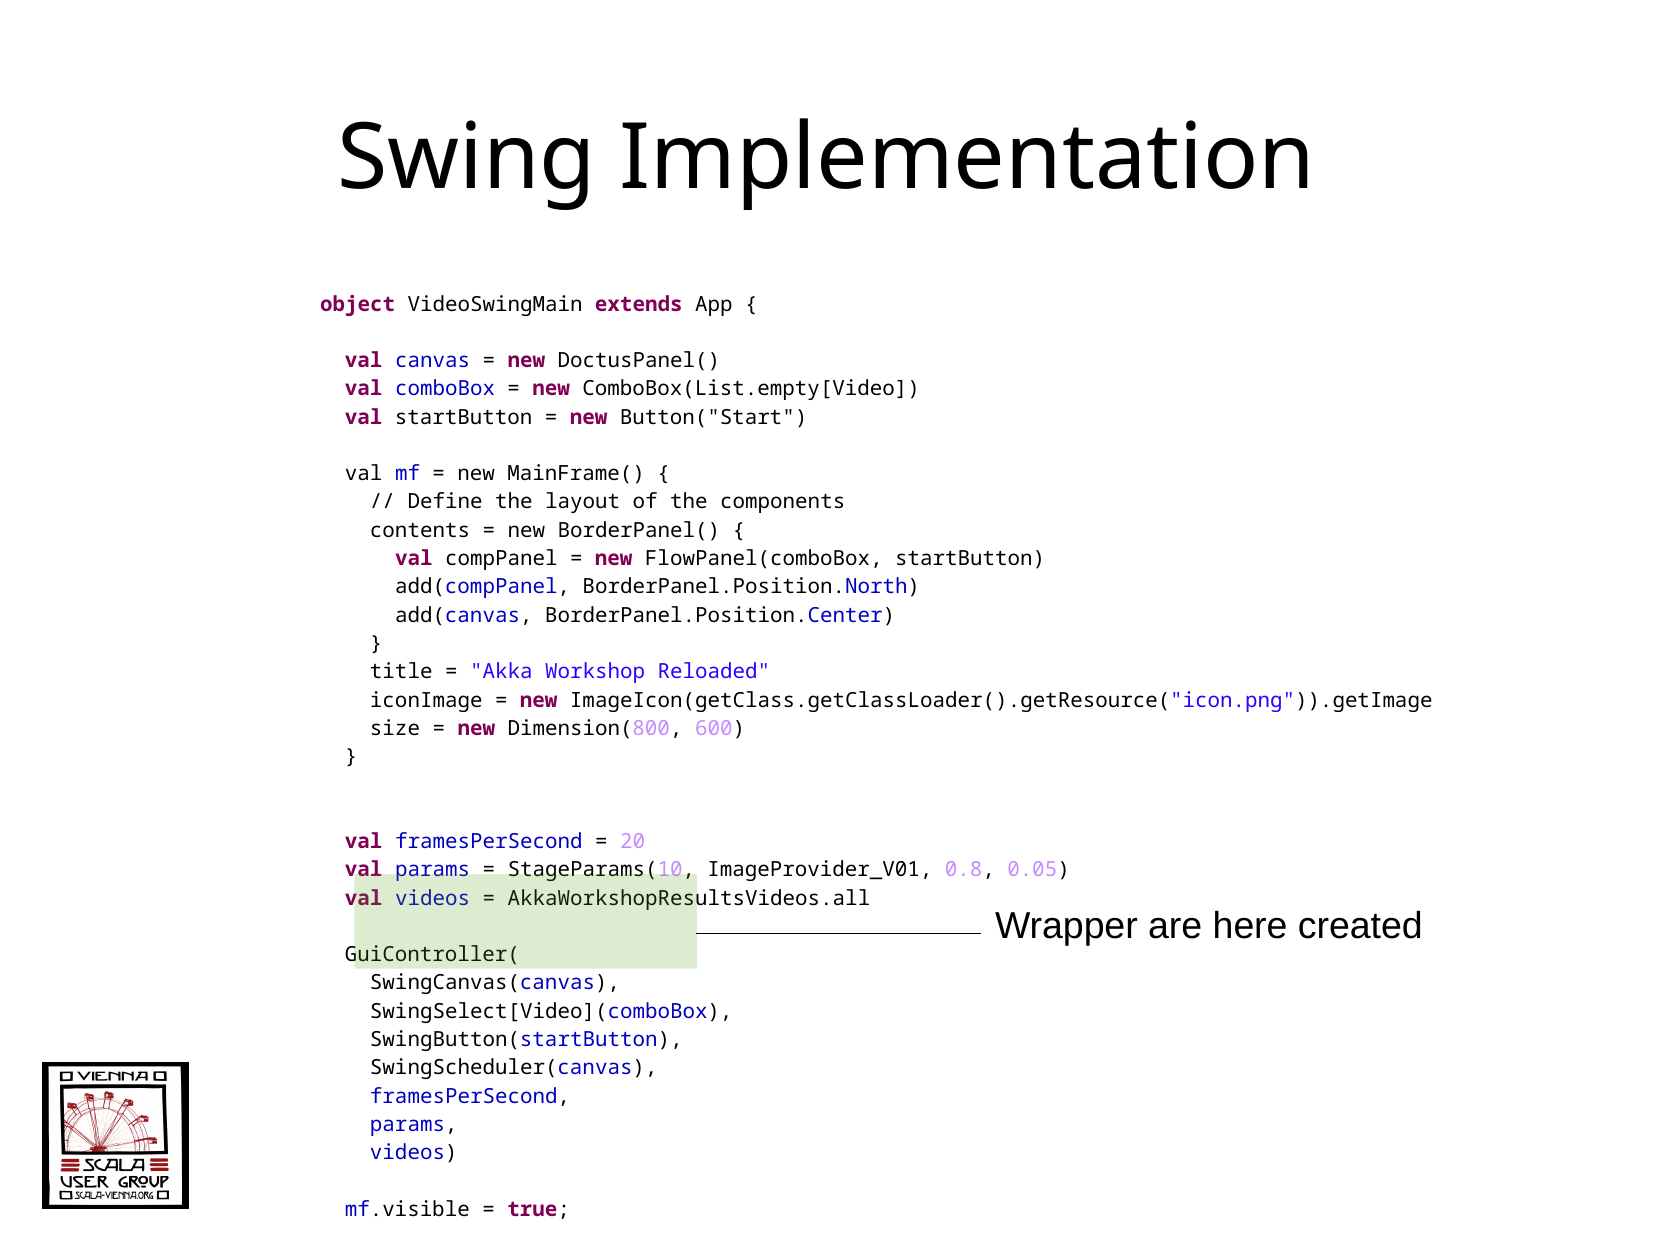

# Swing Implementation
object VideoSwingMain extends App {
 val canvas = new DoctusPanel()
 val comboBox = new ComboBox(List.empty[Video])
 val startButton = new Button("Start")
 val mf = new MainFrame() {
 // Define the layout of the components
 contents = new BorderPanel() {
 val compPanel = new FlowPanel(comboBox, startButton)
 add(compPanel, BorderPanel.Position.North)
 add(canvas, BorderPanel.Position.Center)
 }
 title = "Akka Workshop Reloaded"
 iconImage = new ImageIcon(getClass.getClassLoader().getResource("icon.png")).getImage
 size = new Dimension(800, 600)
 }
 val framesPerSecond = 20
 val params = StageParams(10, ImageProvider_V01, 0.8, 0.05)
 val videos = AkkaWorkshopResultsVideos.all
 GuiController(
 SwingCanvas(canvas),
 SwingSelect[Video](comboBox),
 SwingButton(startButton),
 SwingScheduler(canvas),
 framesPerSecond,
 params,
 videos)
 mf.visible = true;
}
Wrapper are here created